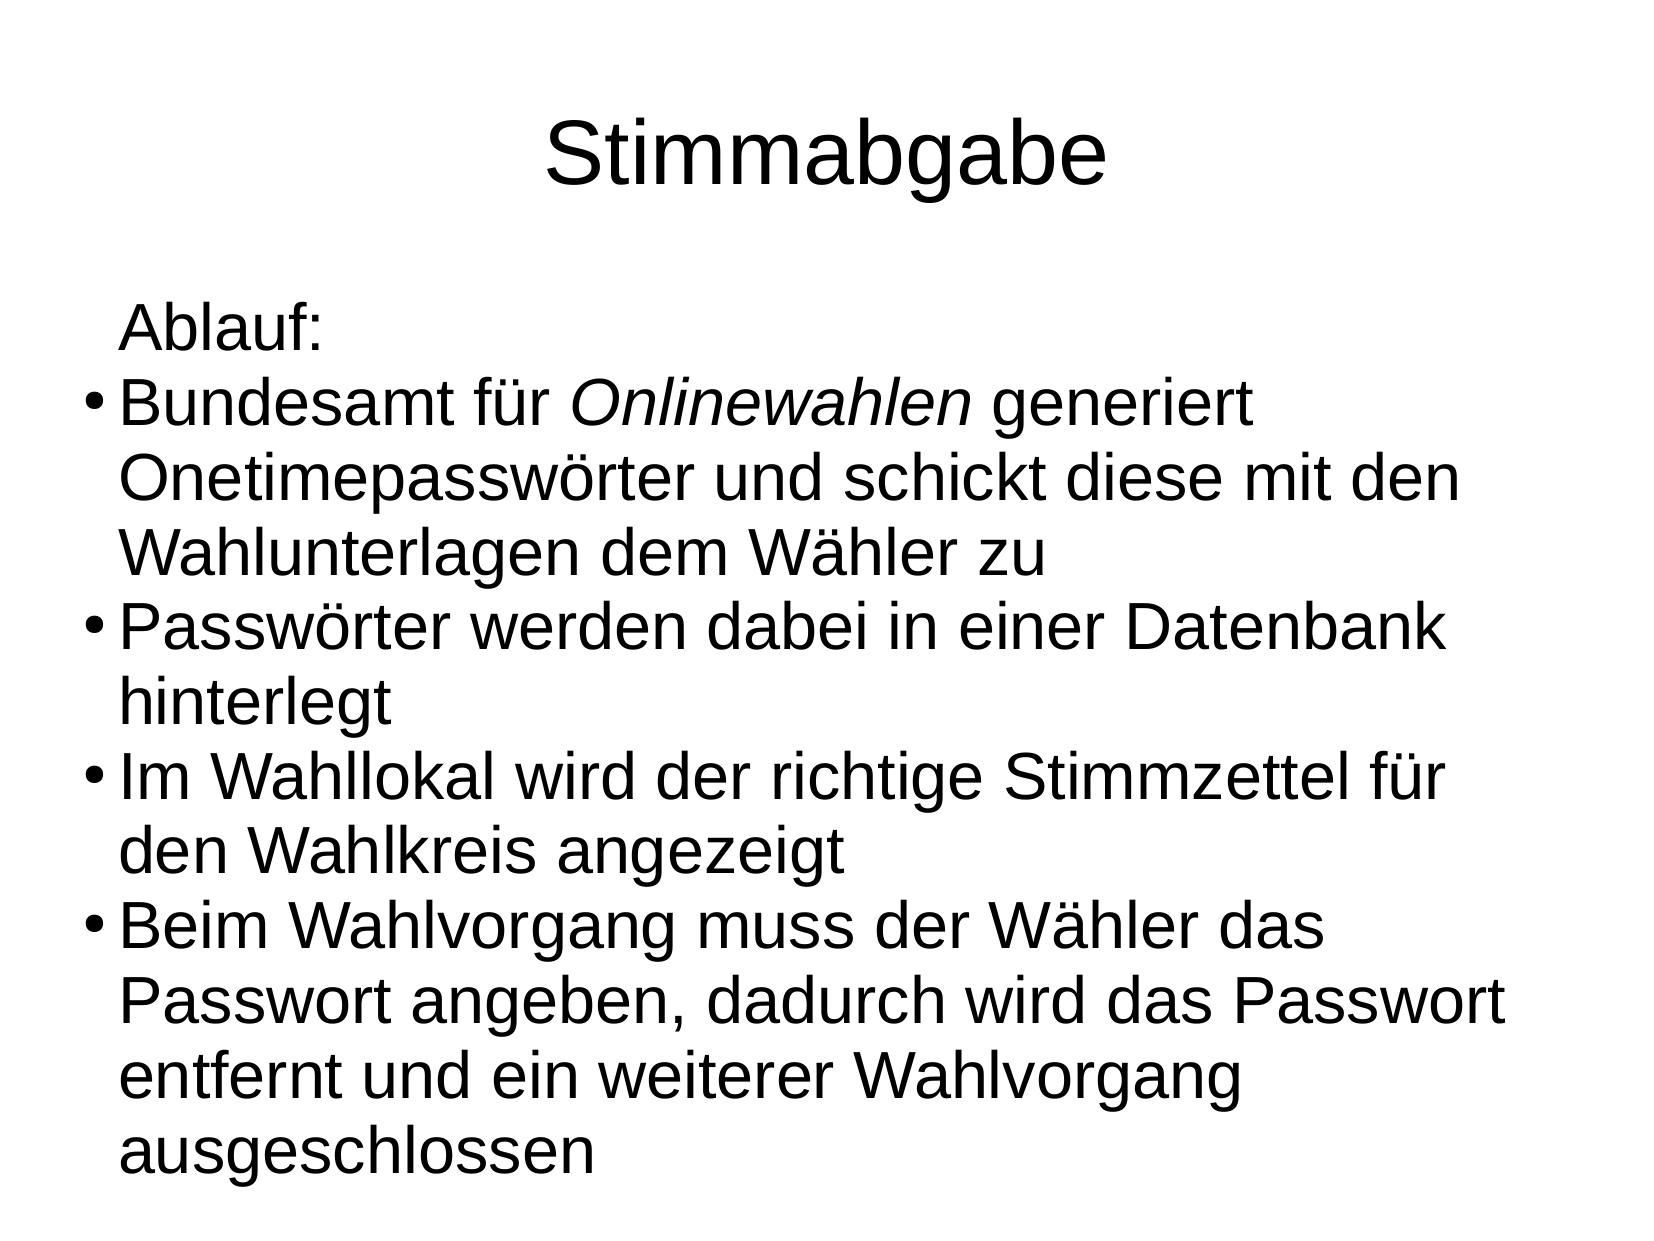

# Stimmabgabe
Ablauf:
Bundesamt für Onlinewahlen generiert Onetimepasswörter und schickt diese mit den Wahlunterlagen dem Wähler zu
Passwörter werden dabei in einer Datenbank hinterlegt
Im Wahllokal wird der richtige Stimmzettel für den Wahlkreis angezeigt
Beim Wahlvorgang muss der Wähler das Passwort angeben, dadurch wird das Passwort entfernt und ein weiterer Wahlvorgang ausgeschlossen